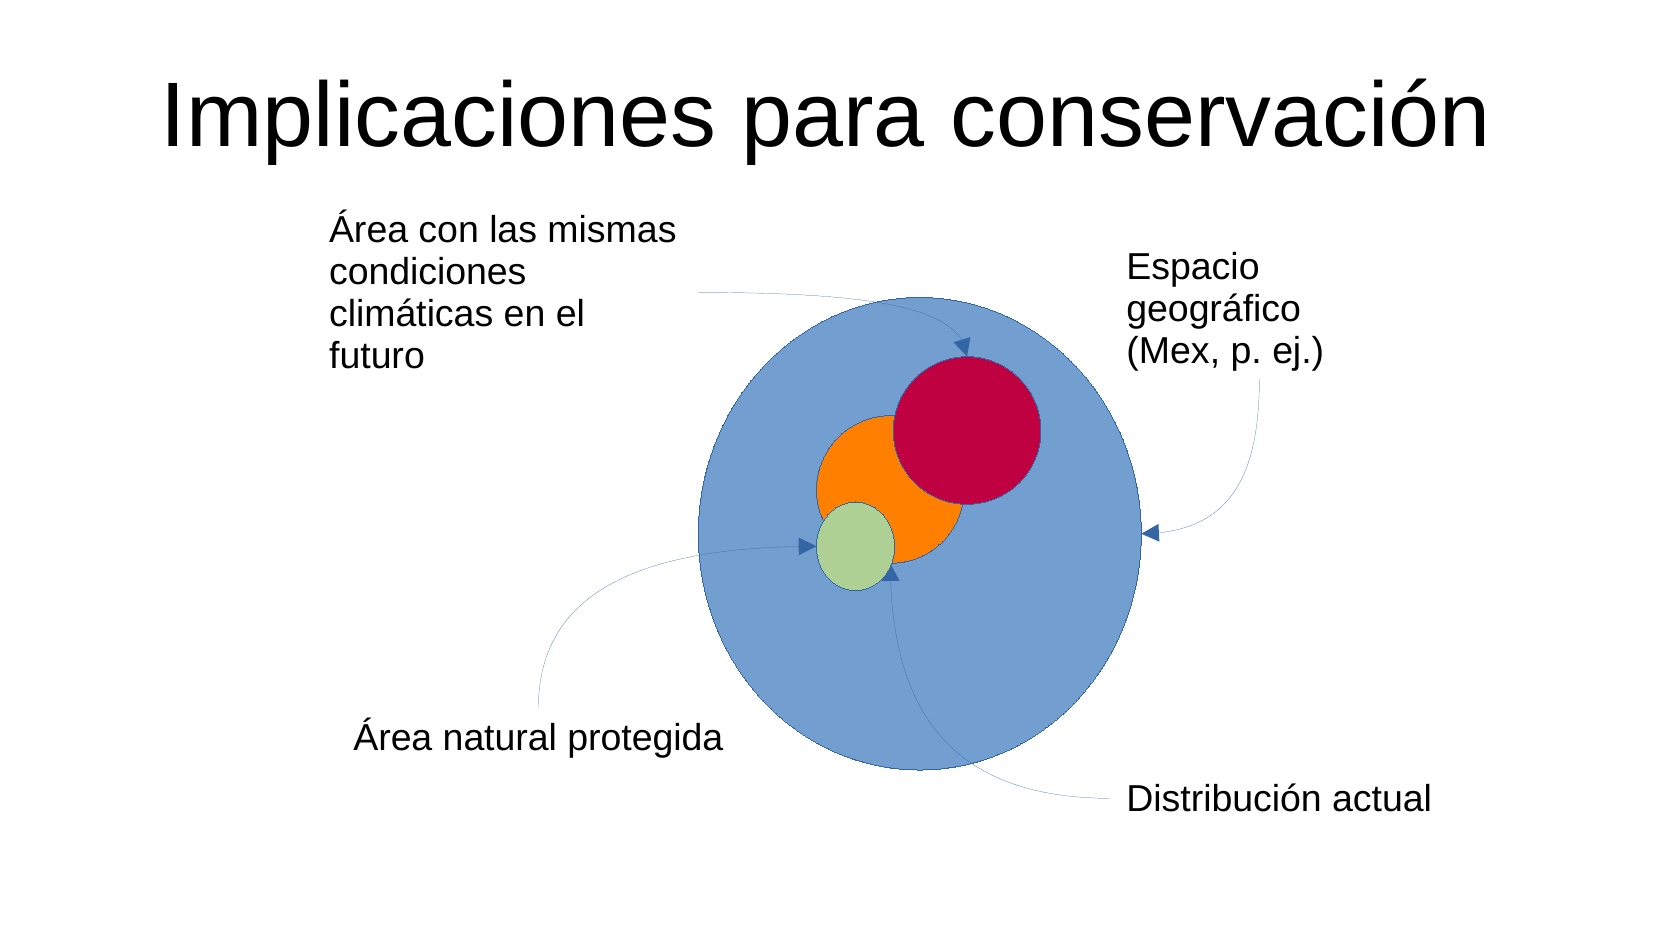

# Implicaciones para conservación
Área con las mismas condiciones climáticas en el futuro
Espacio geográfico (Mex, p. ej.)
Área natural protegida
Distribución actual